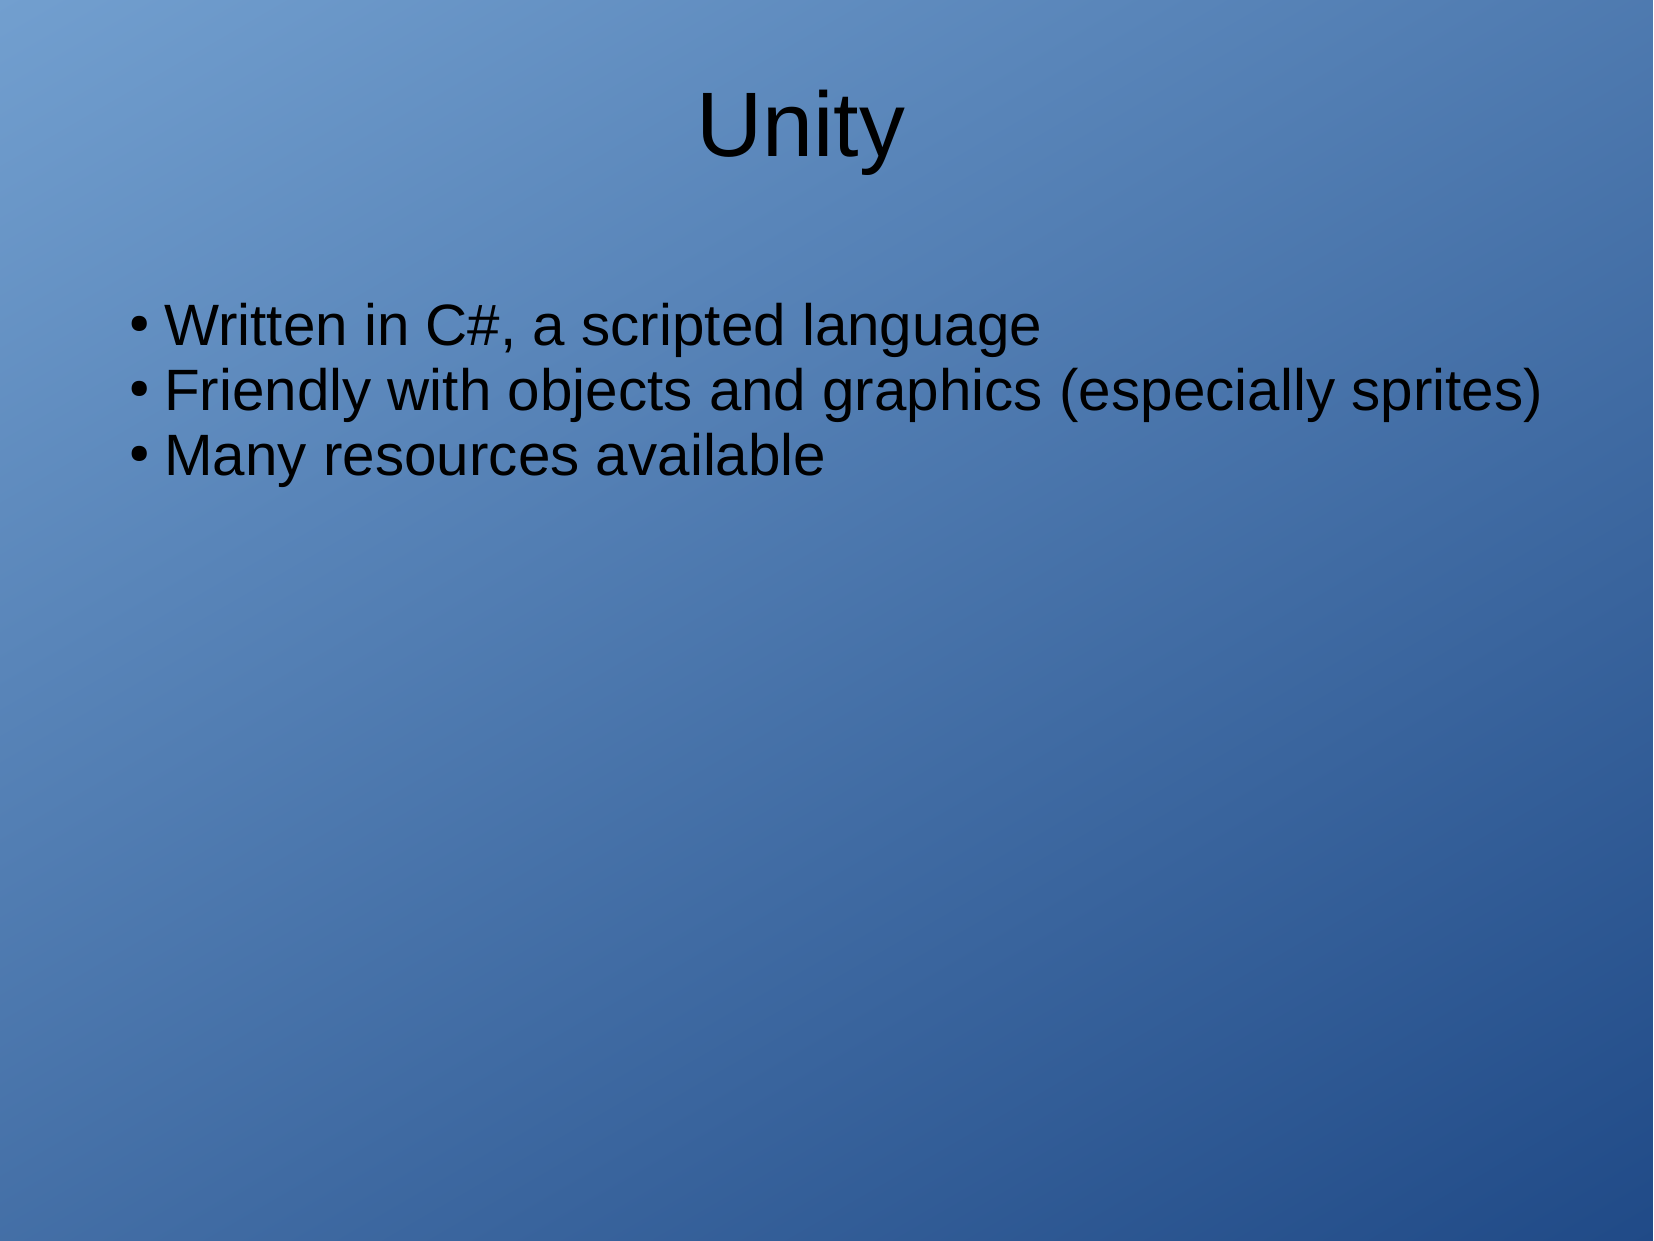

Unity
Written in C#, a scripted language
Friendly with objects and graphics (especially sprites)
Many resources available